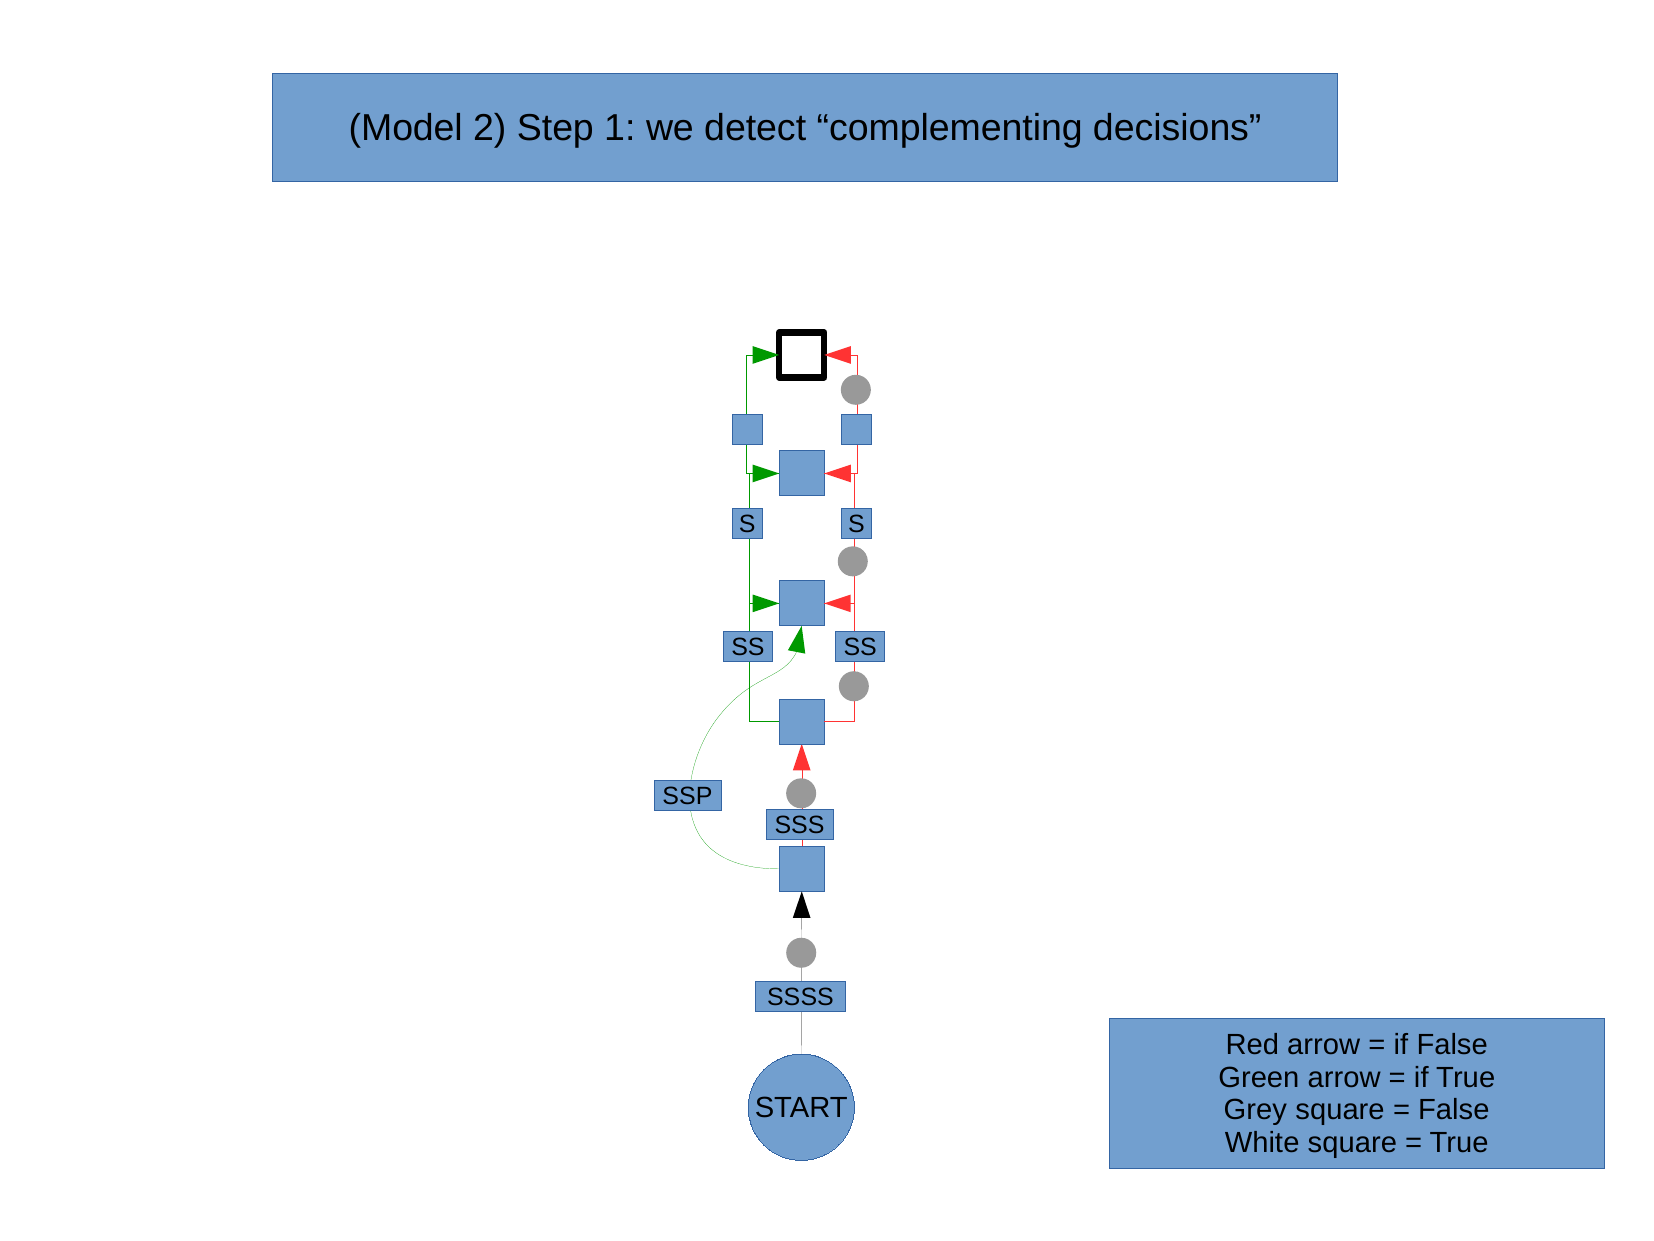

(Model 2) Step 1: we detect “complementing decisions”
S
S
SS
SS
SSP
SSS
SSSS
Fleche rouge = le chemin de gauche
Fleche verte = le chemin de droite
Porte grise = Tu meurt
Porte blanche = Tu survis
Fleche rouge = le chemin de droite
Fleche verte = le chemin de gauche
Porte grise = Tu meurt
Porte blanche = Tu survis
Red arrow = if False
Green arrow = if True
Grey square = False
White square = True
START